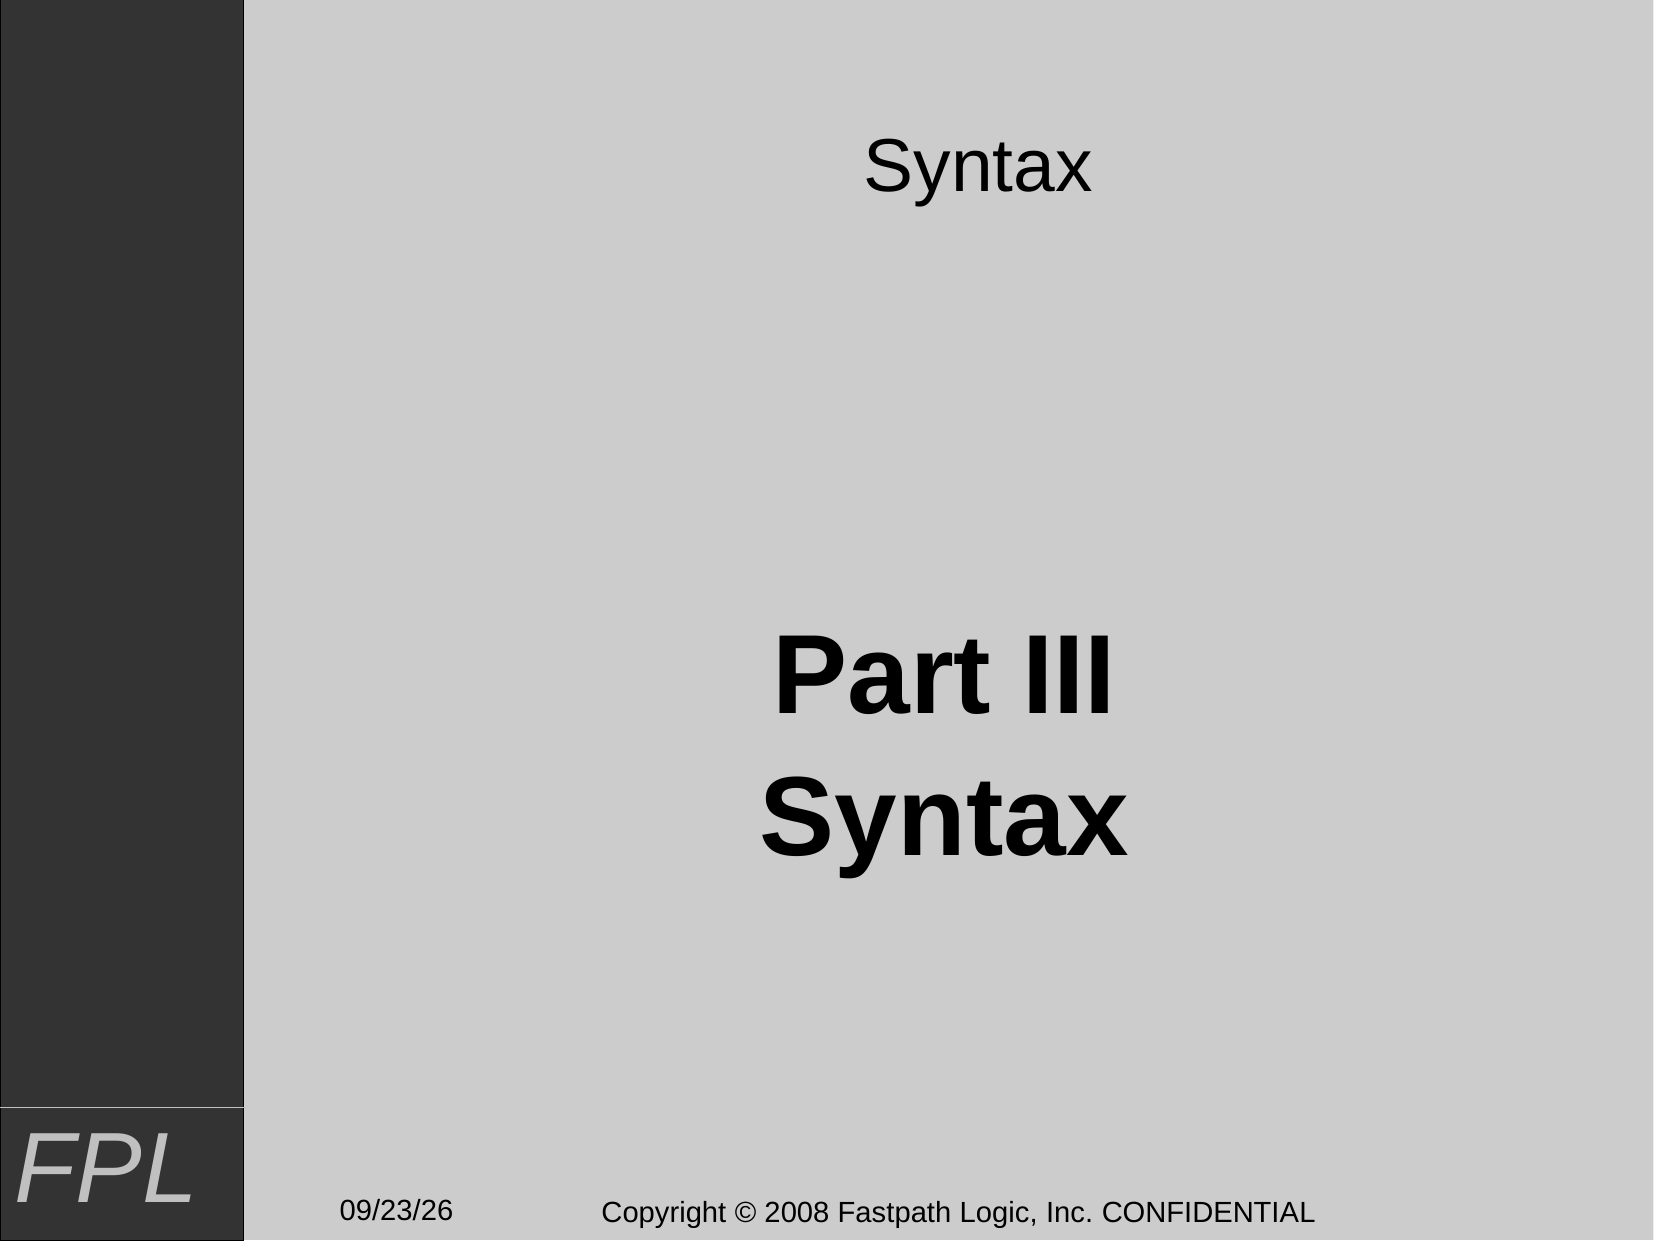

# Syntax
Part III
Syntax
Copyright Fastpath Logic Inc. @2007